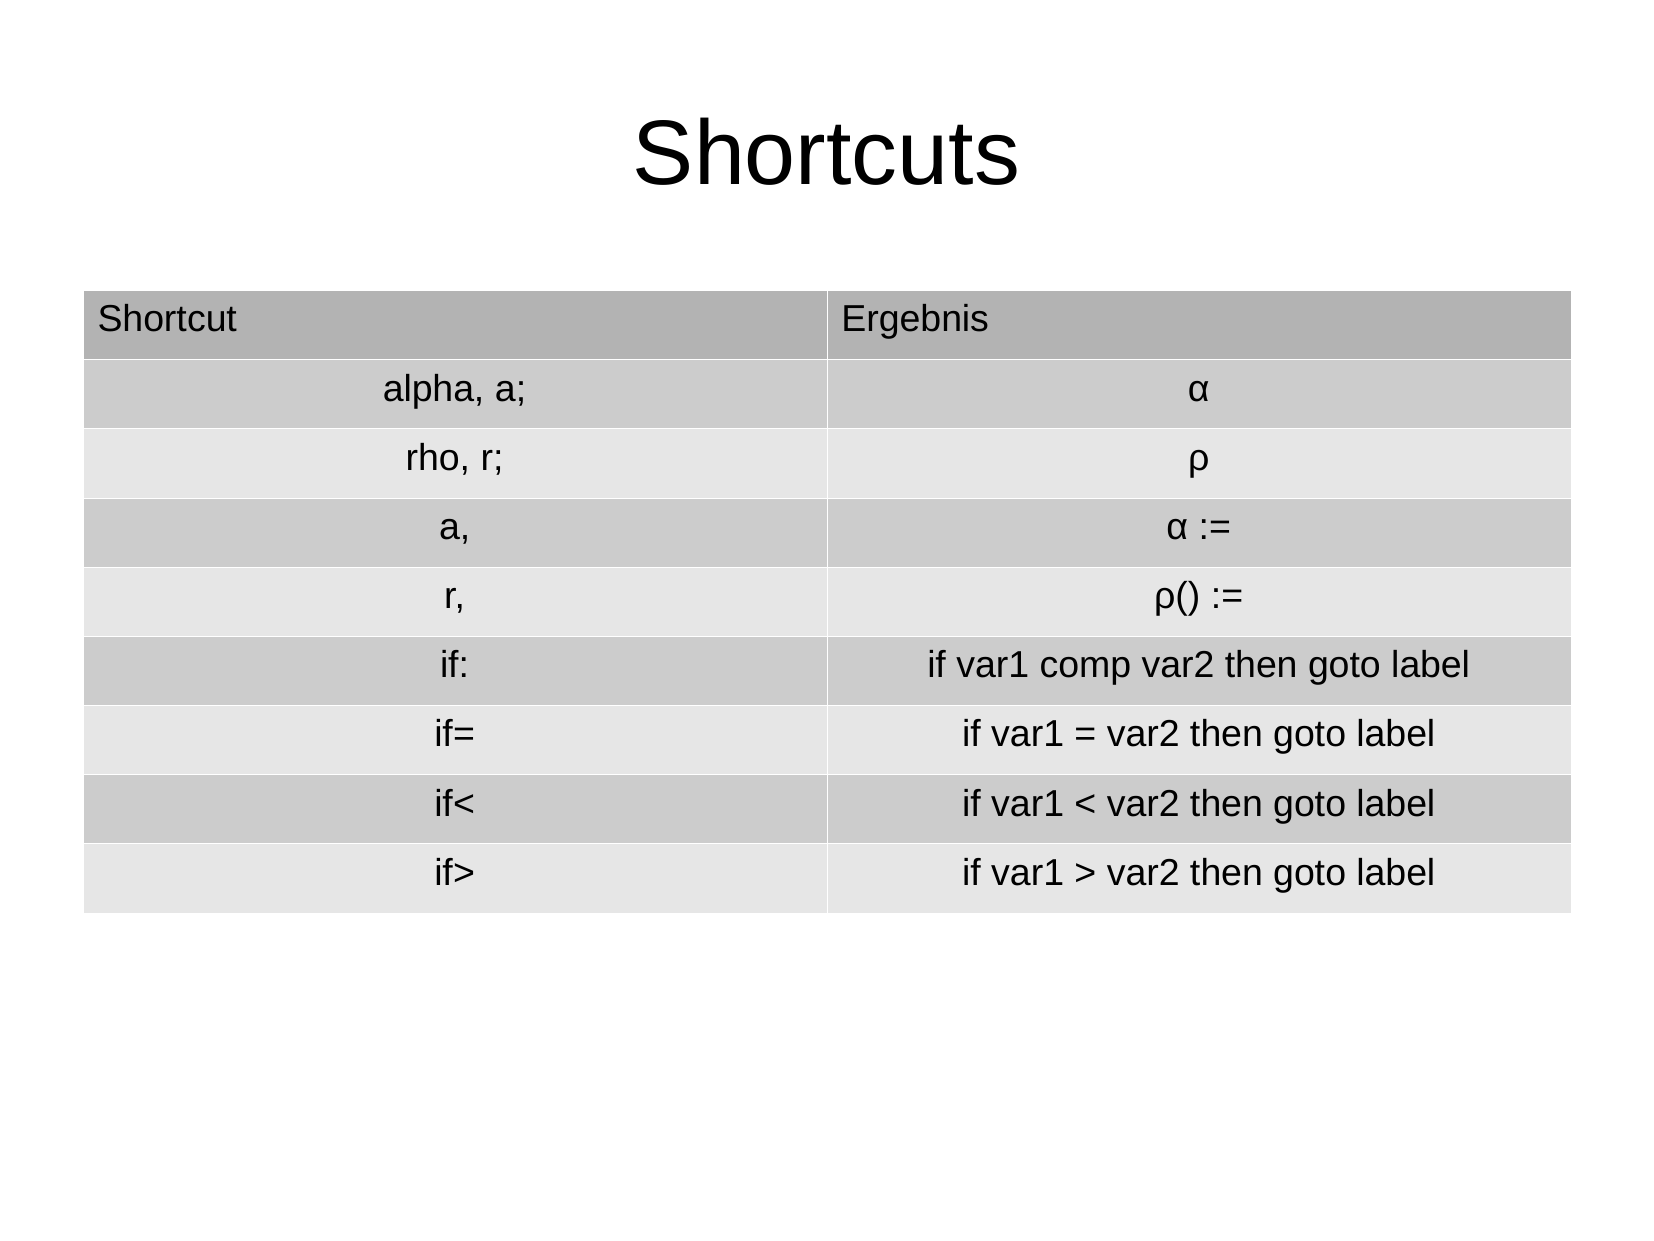

# Shortcuts
| Shortcut | Ergebnis |
| --- | --- |
| alpha, a; | α |
| rho, r; | ρ |
| a, | α := |
| r, | ρ() := |
| if: | if var1 comp var2 then goto label |
| if= | if var1 = var2 then goto label |
| if< | if var1 < var2 then goto label |
| if> | if var1 > var2 then goto label |